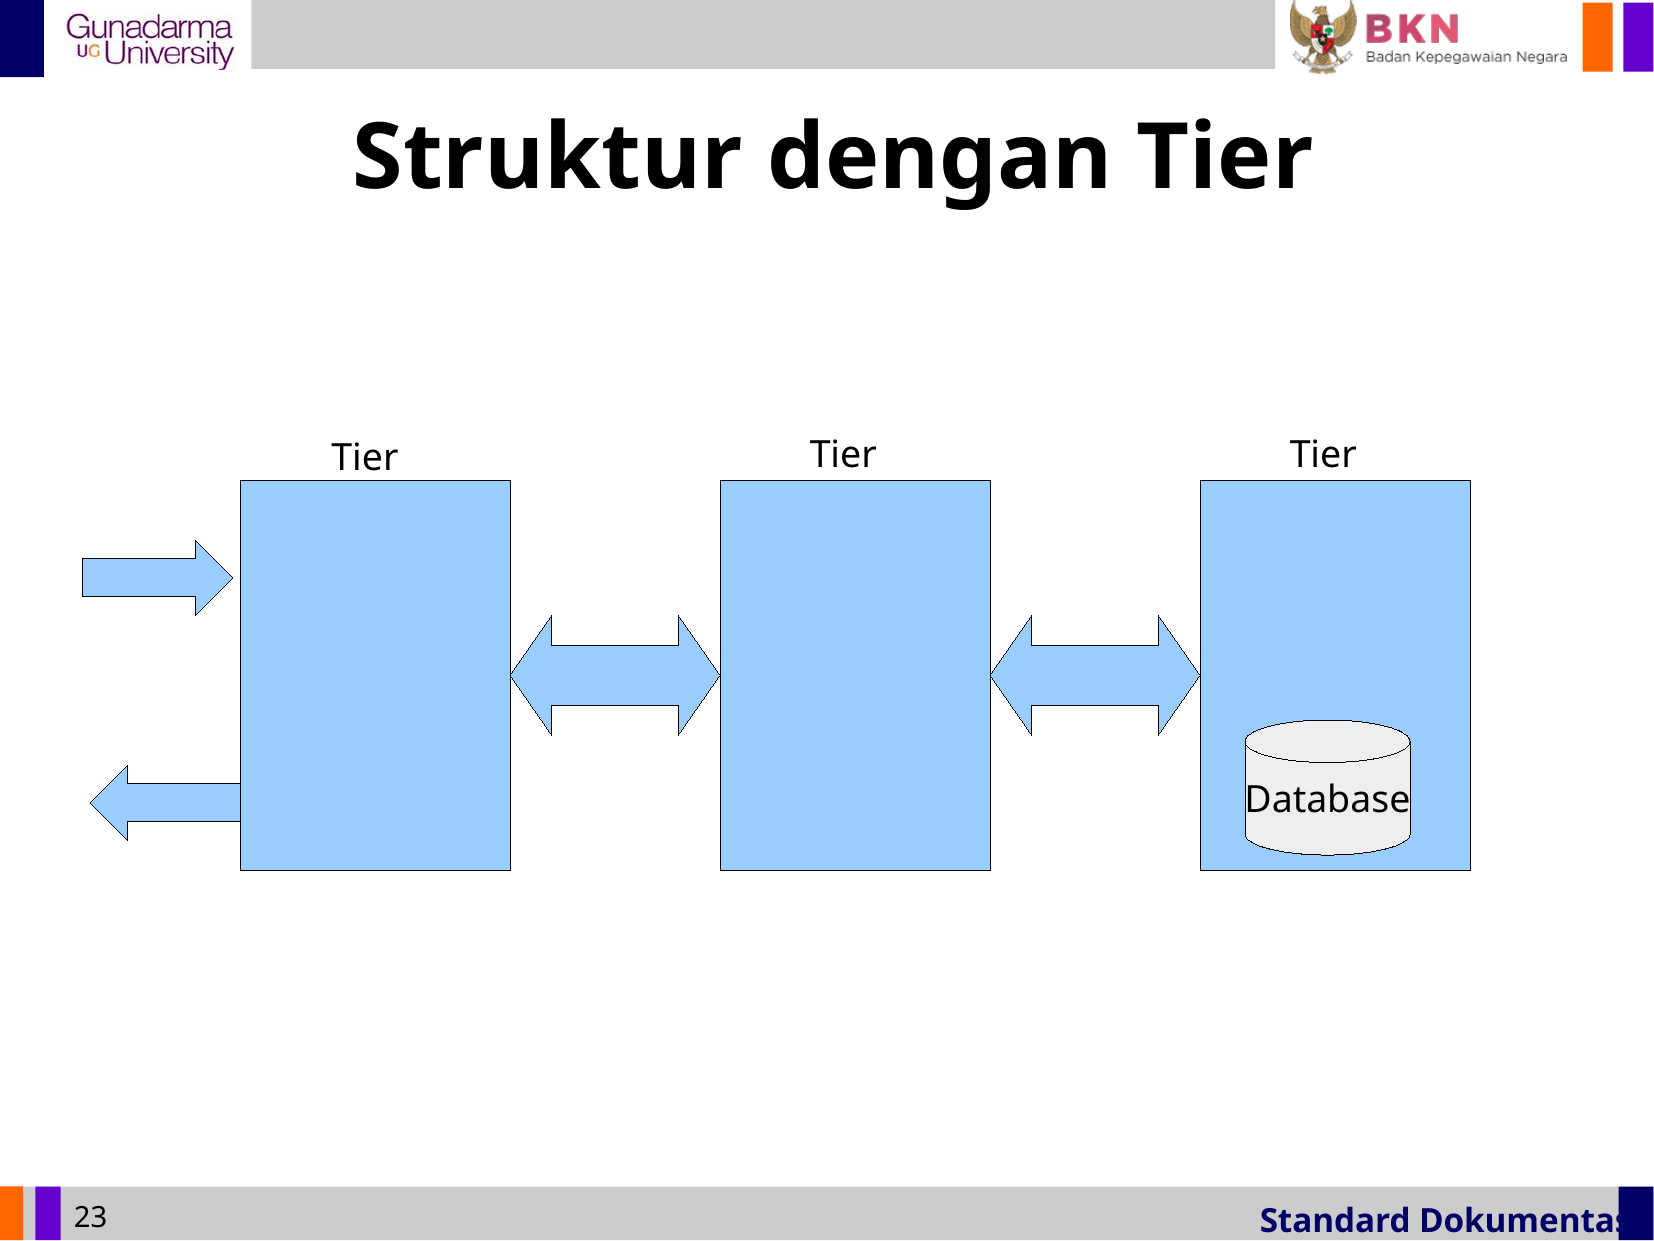

# Struktur dengan Tier
Tier
Tier
Tier
Database